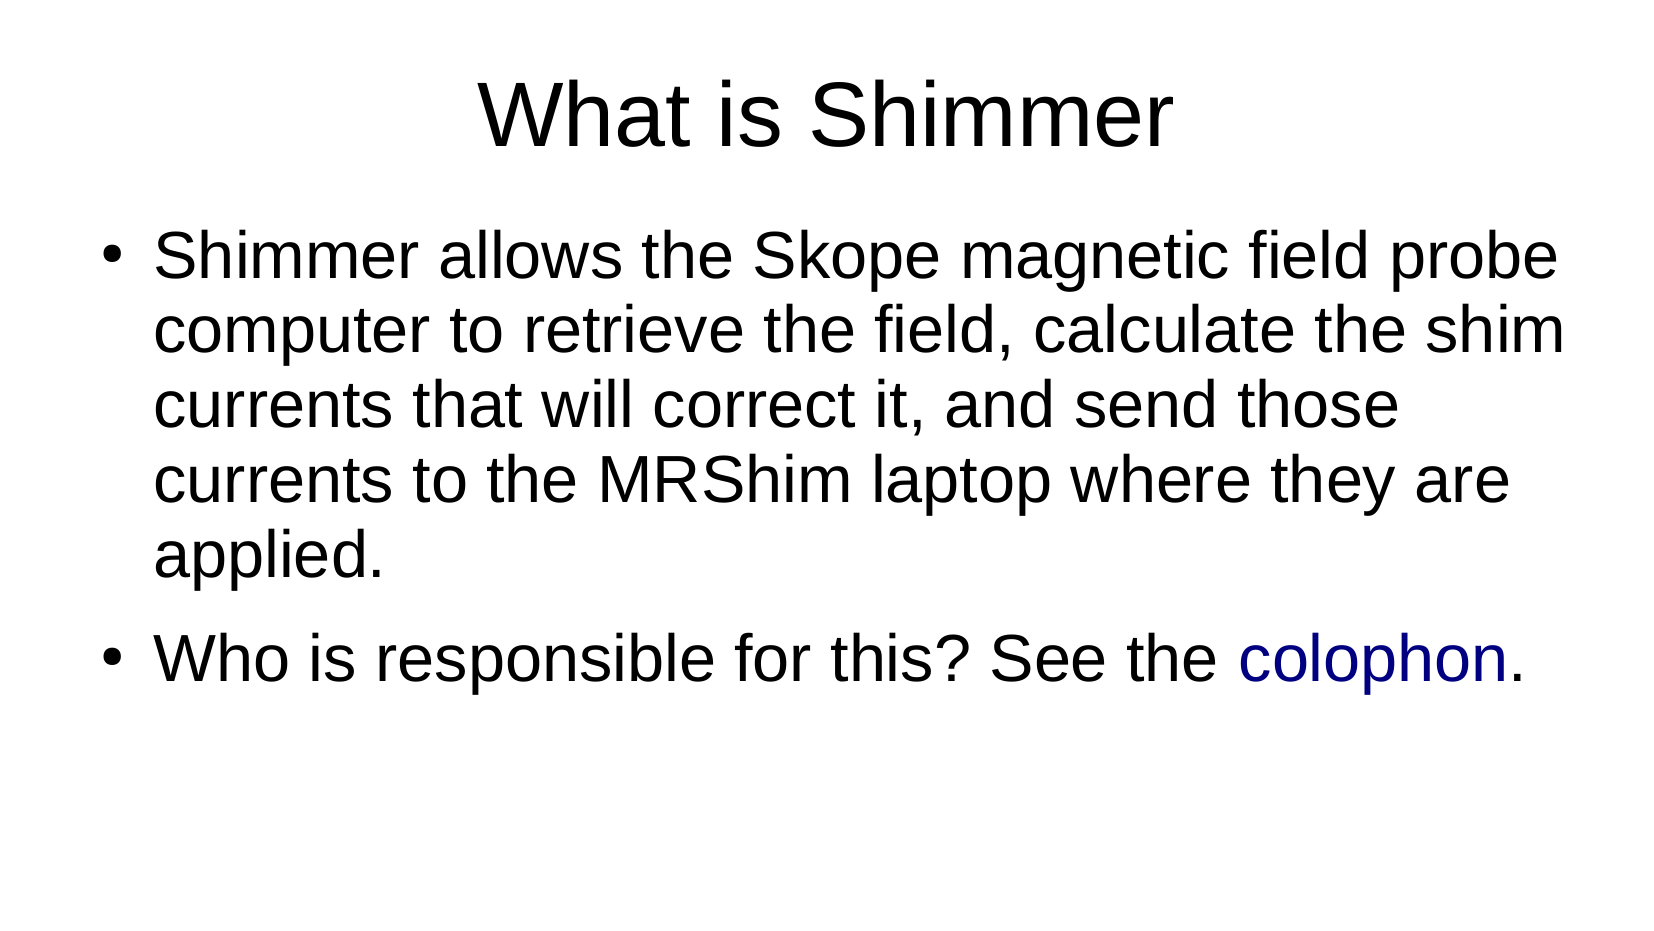

# What is Shimmer
Shimmer allows the Skope magnetic field probe computer to retrieve the field, calculate the shim currents that will correct it, and send those currents to the MRShim laptop where they are applied.
Who is responsible for this? See the colophon.